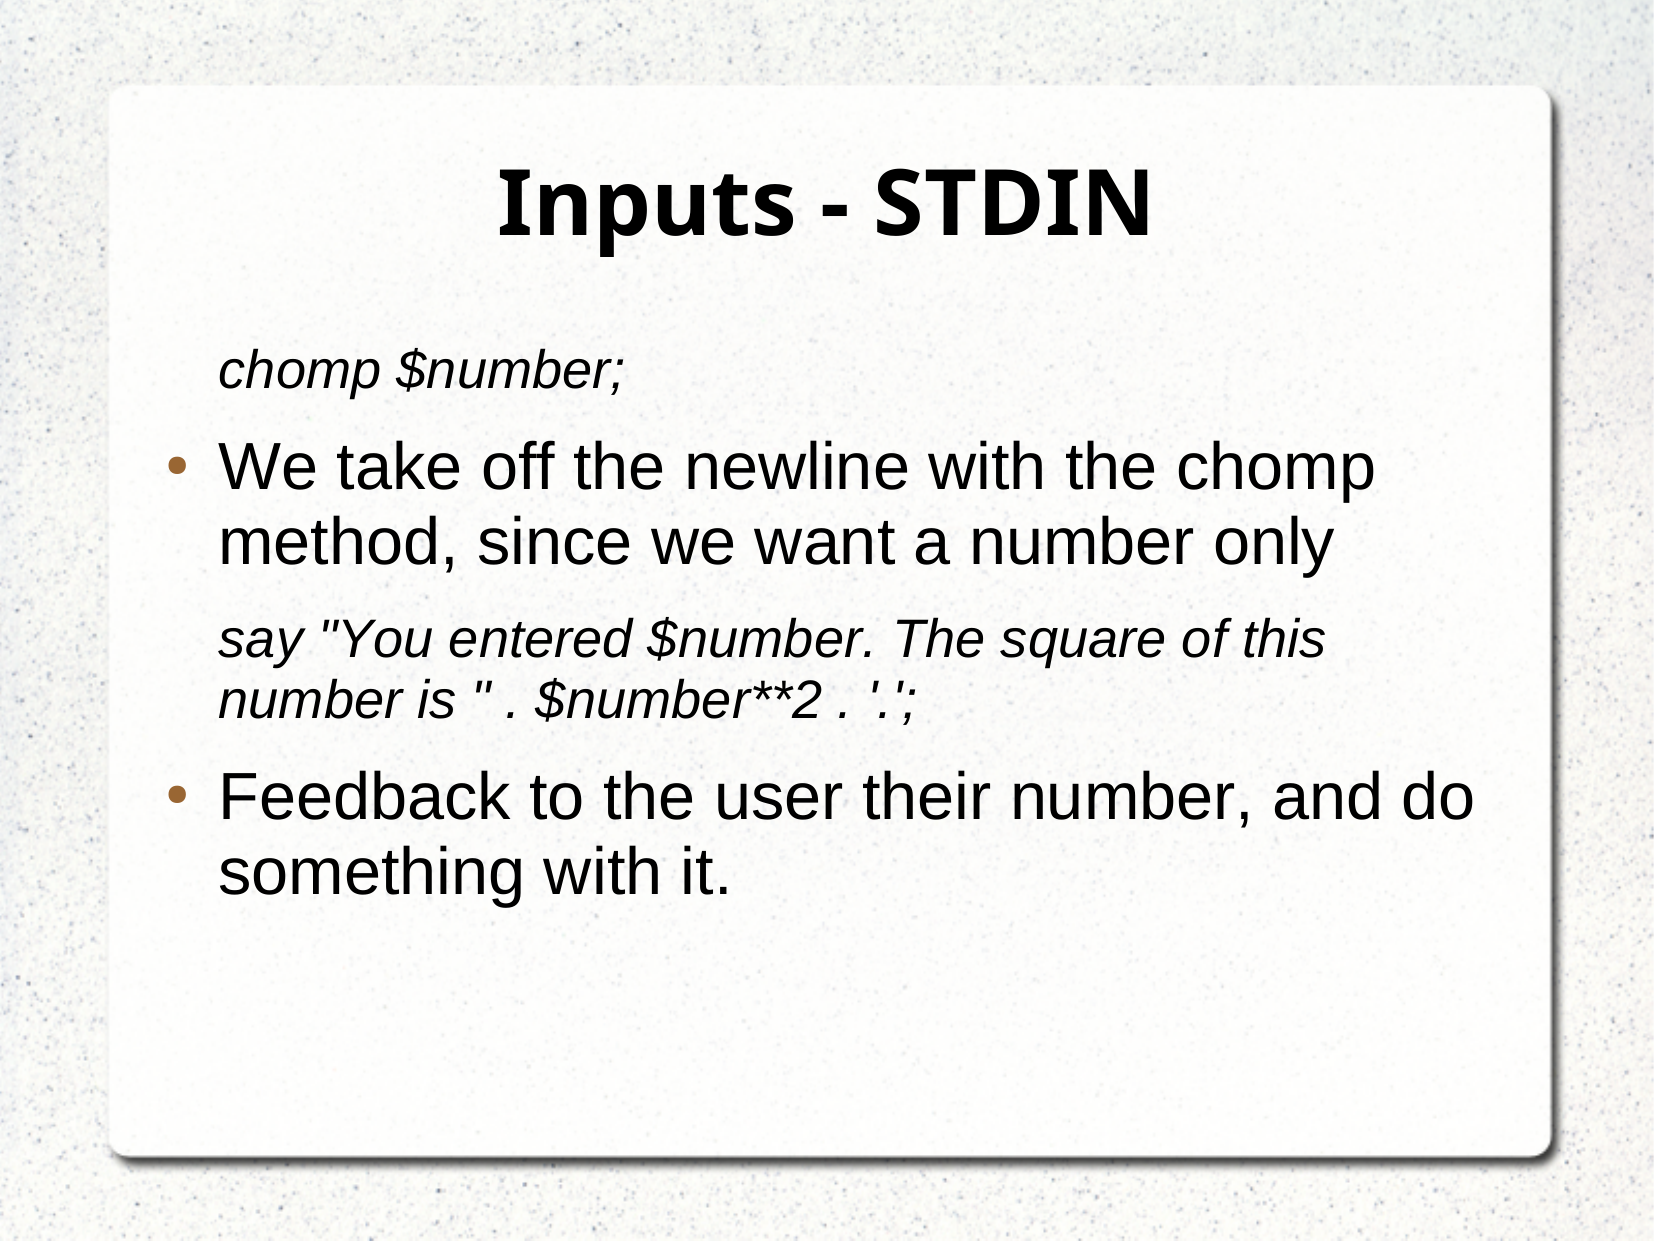

# Inputs - STDIN
chomp $number;
We take off the newline with the chomp method, since we want a number only
say "You entered $number. The square of this number is " . $number**2 . '.';
Feedback to the user their number, and do something with it.